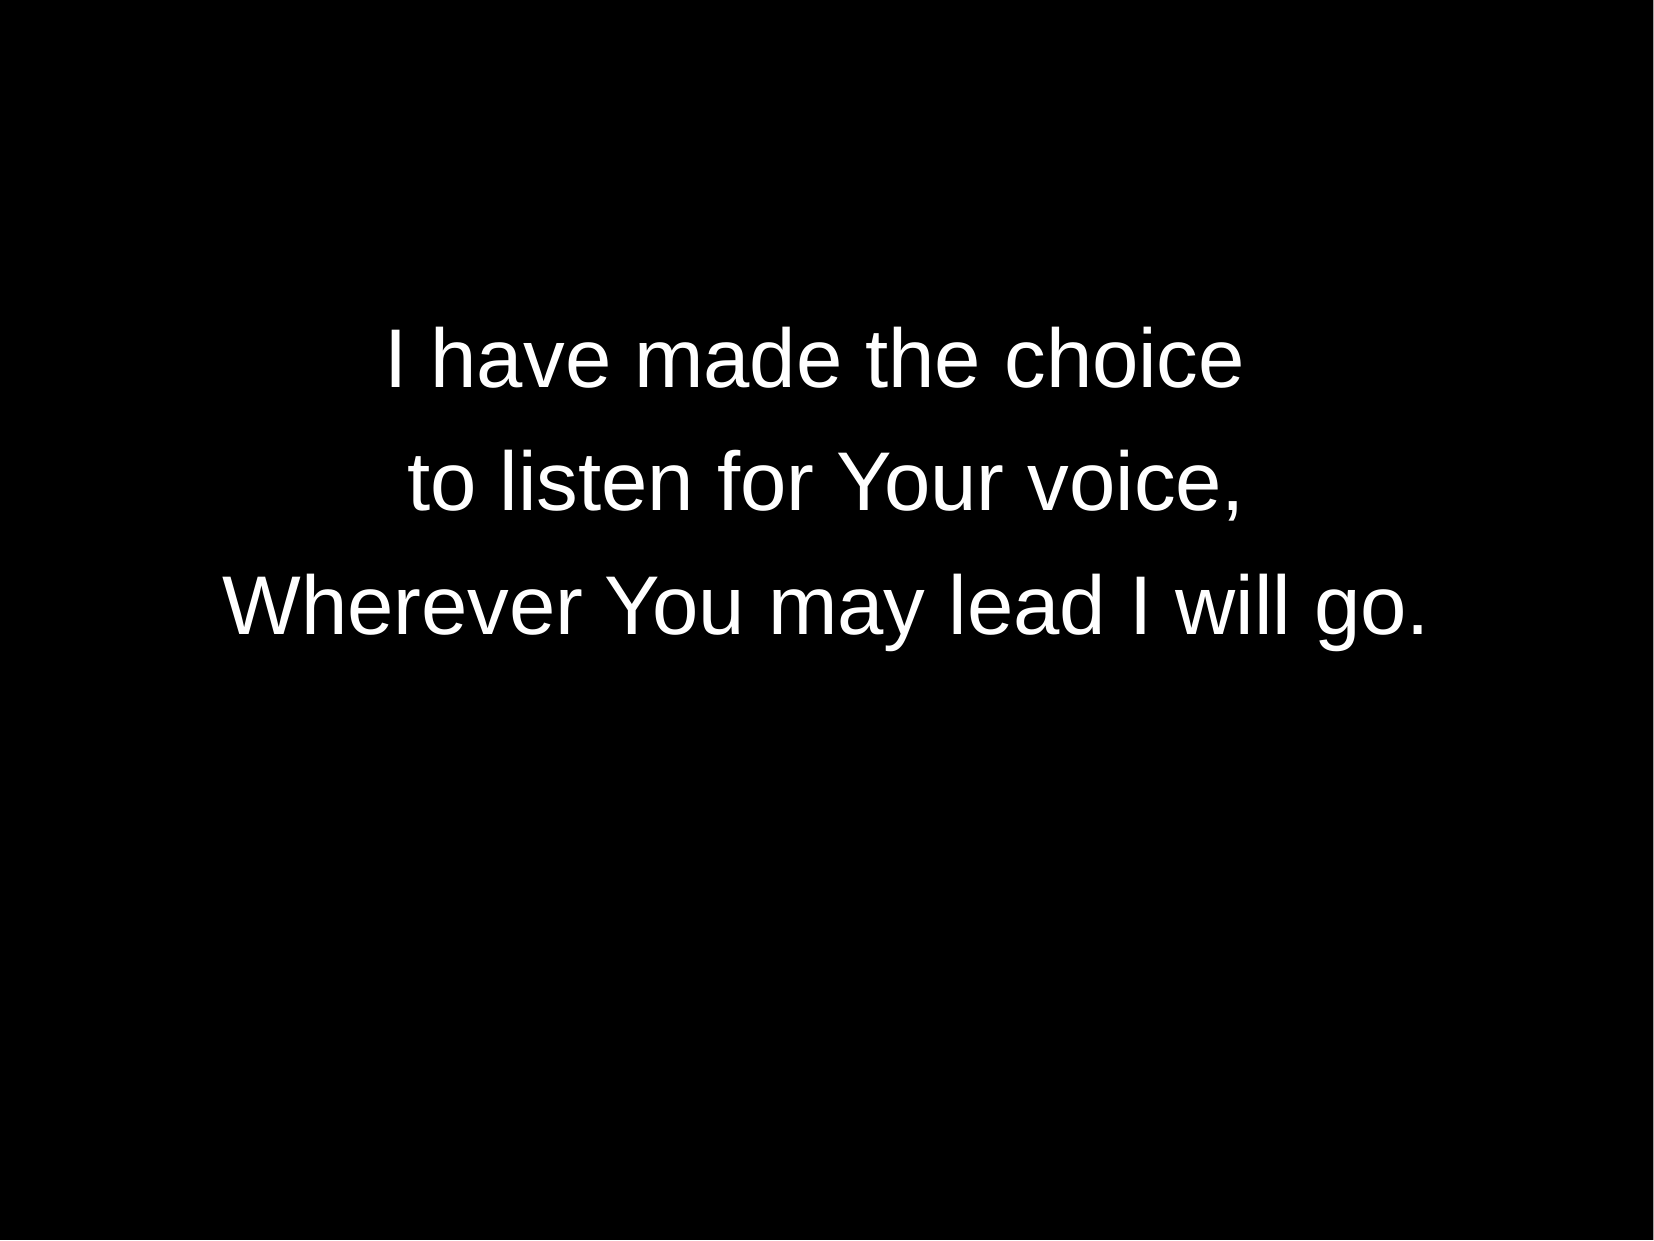

#
I have made the choice
to listen for Your voice,
Wherever You may lead I will go.